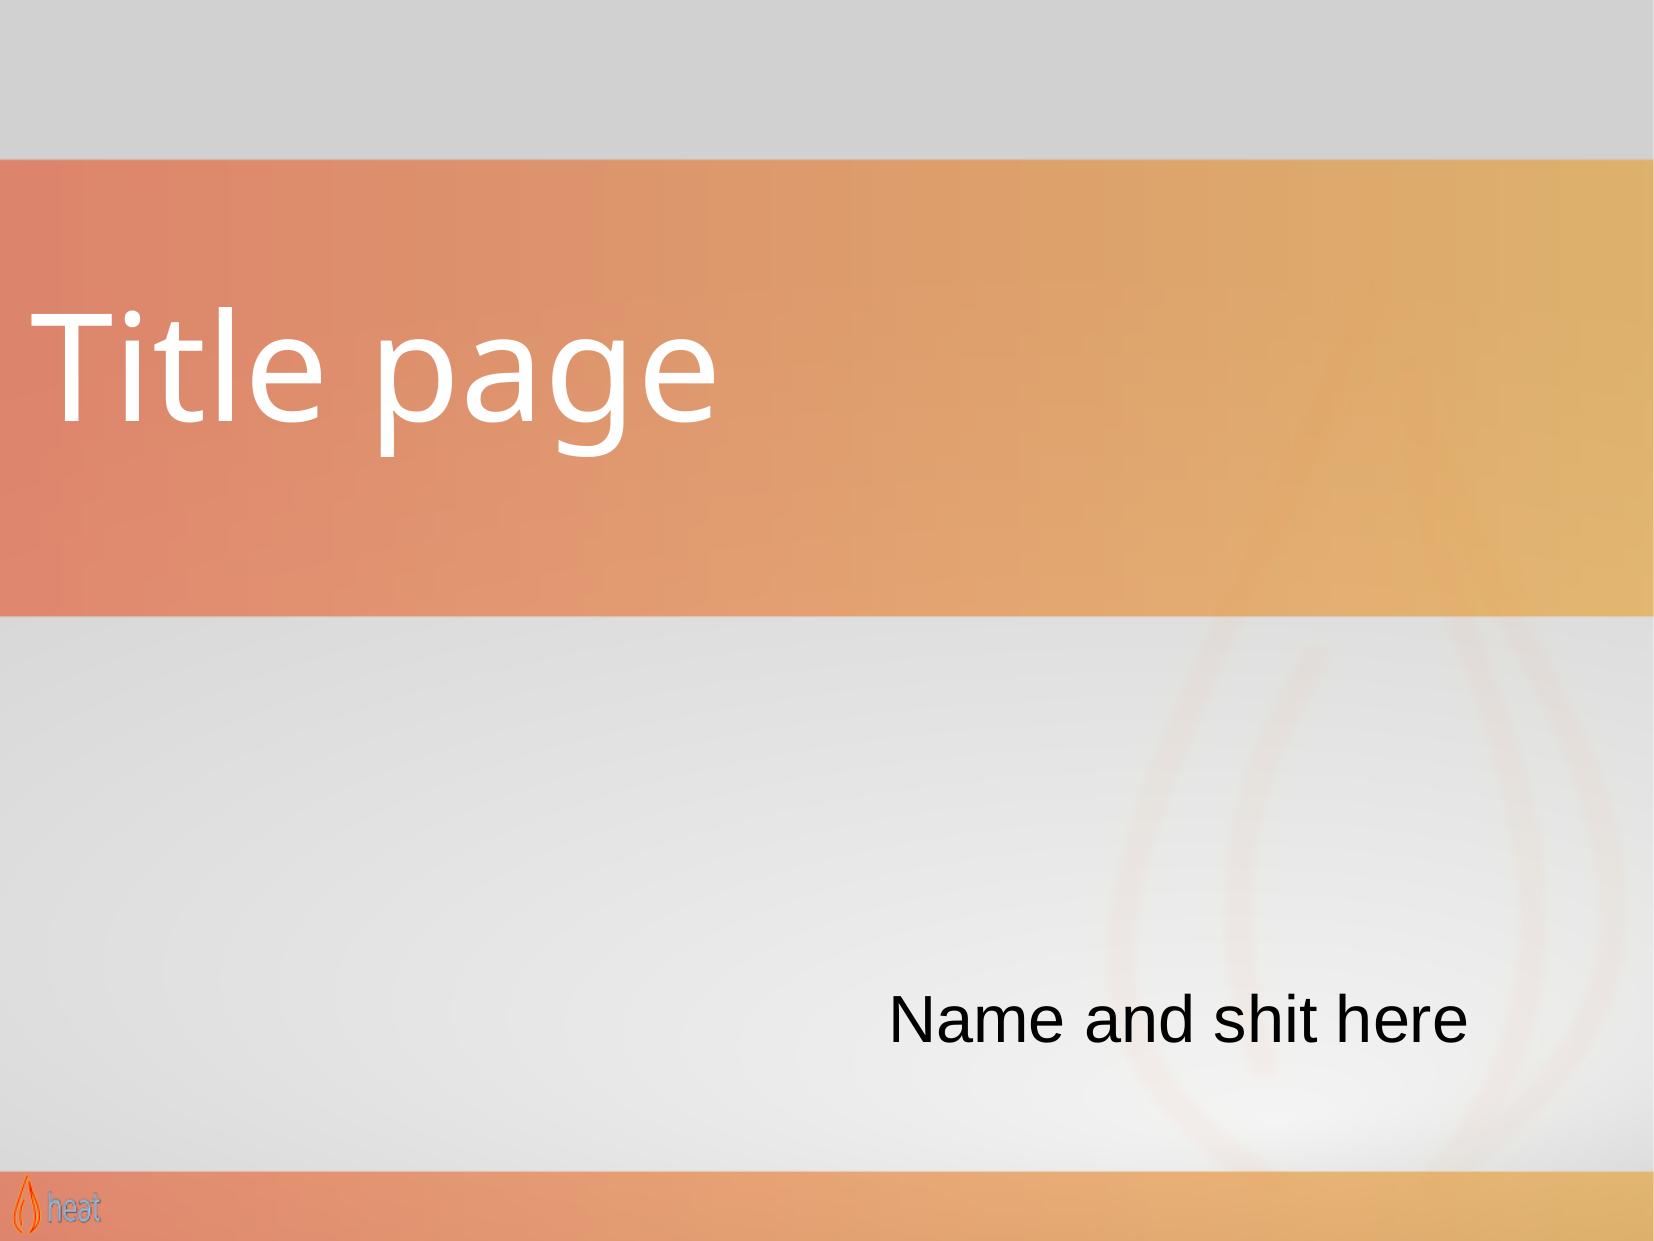

# Title page
Name and shit here